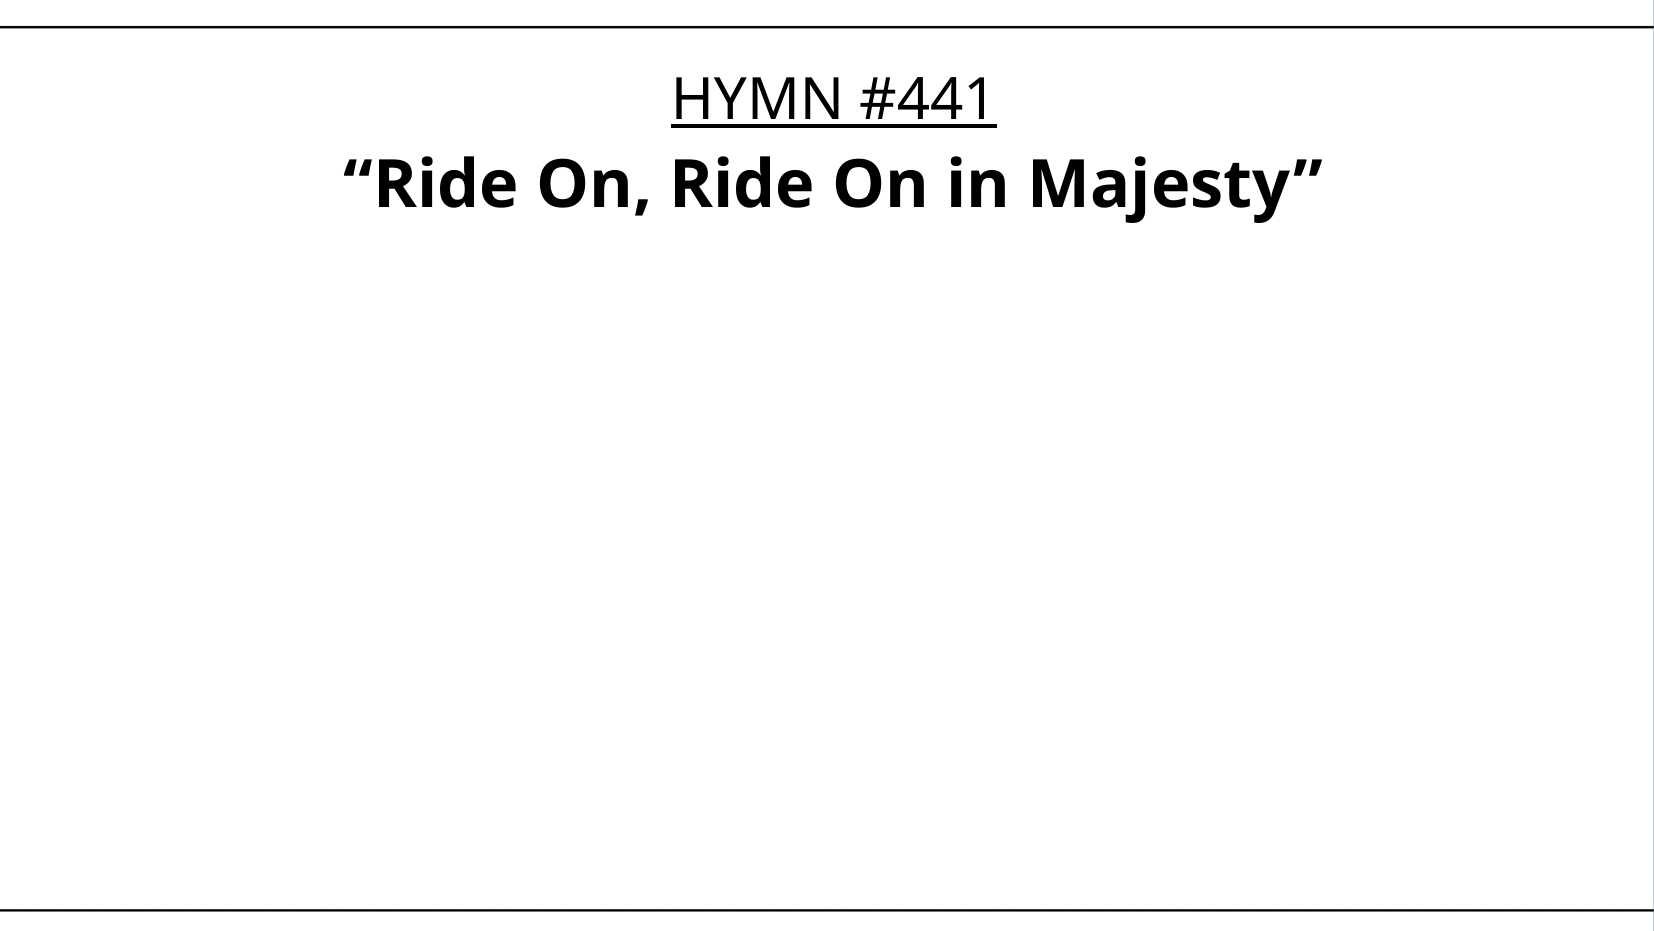

HYMN #441
“Ride On, Ride On in Majesty”